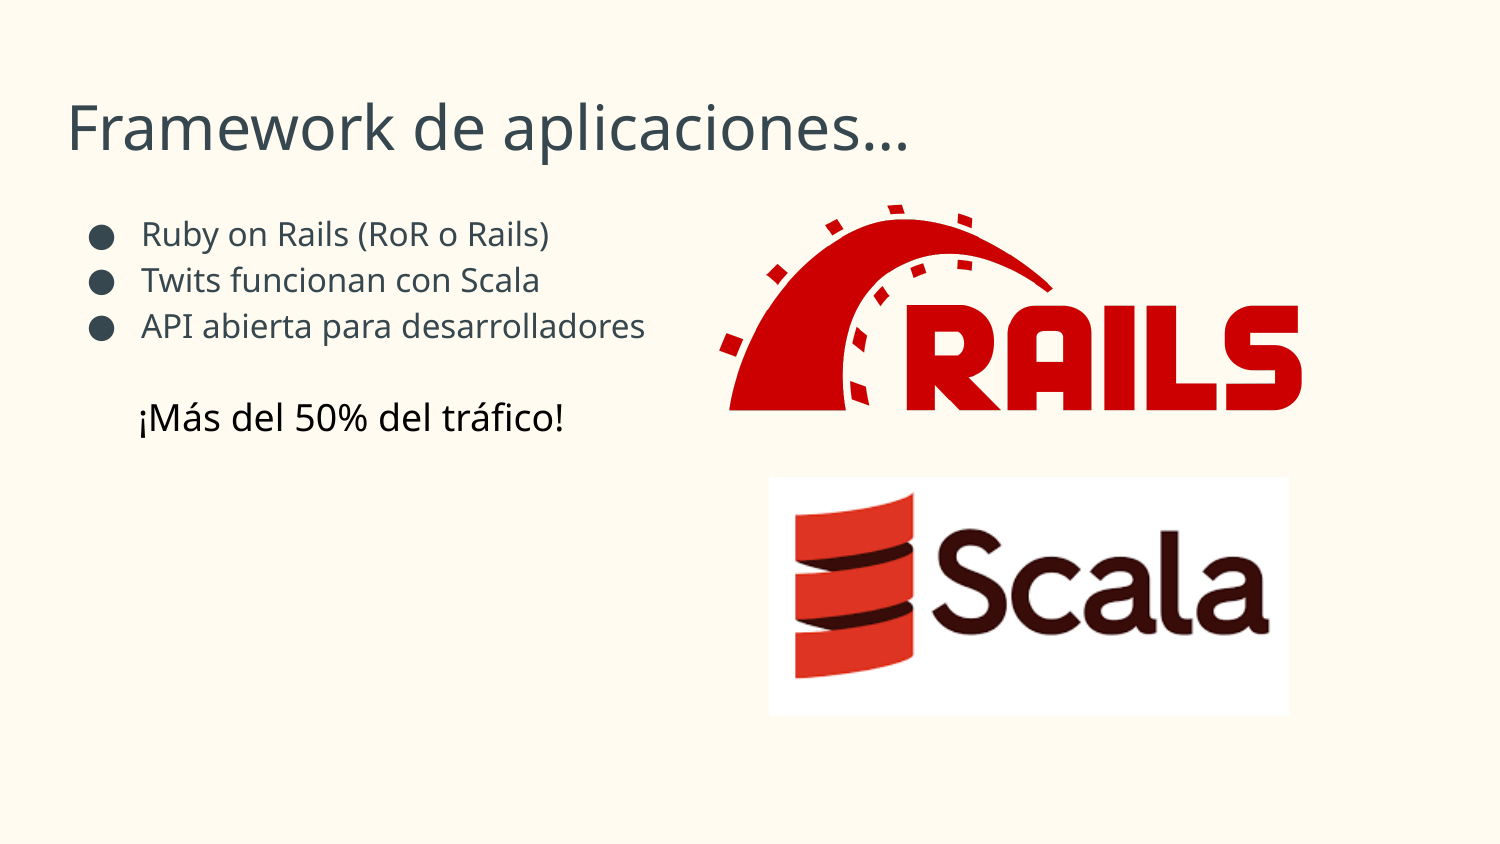

Framework de aplicaciones…
# Ruby on Rails (RoR o Rails)
Twits funcionan con Scala
API abierta para desarrolladores
¡Más del 50% del tráfico!